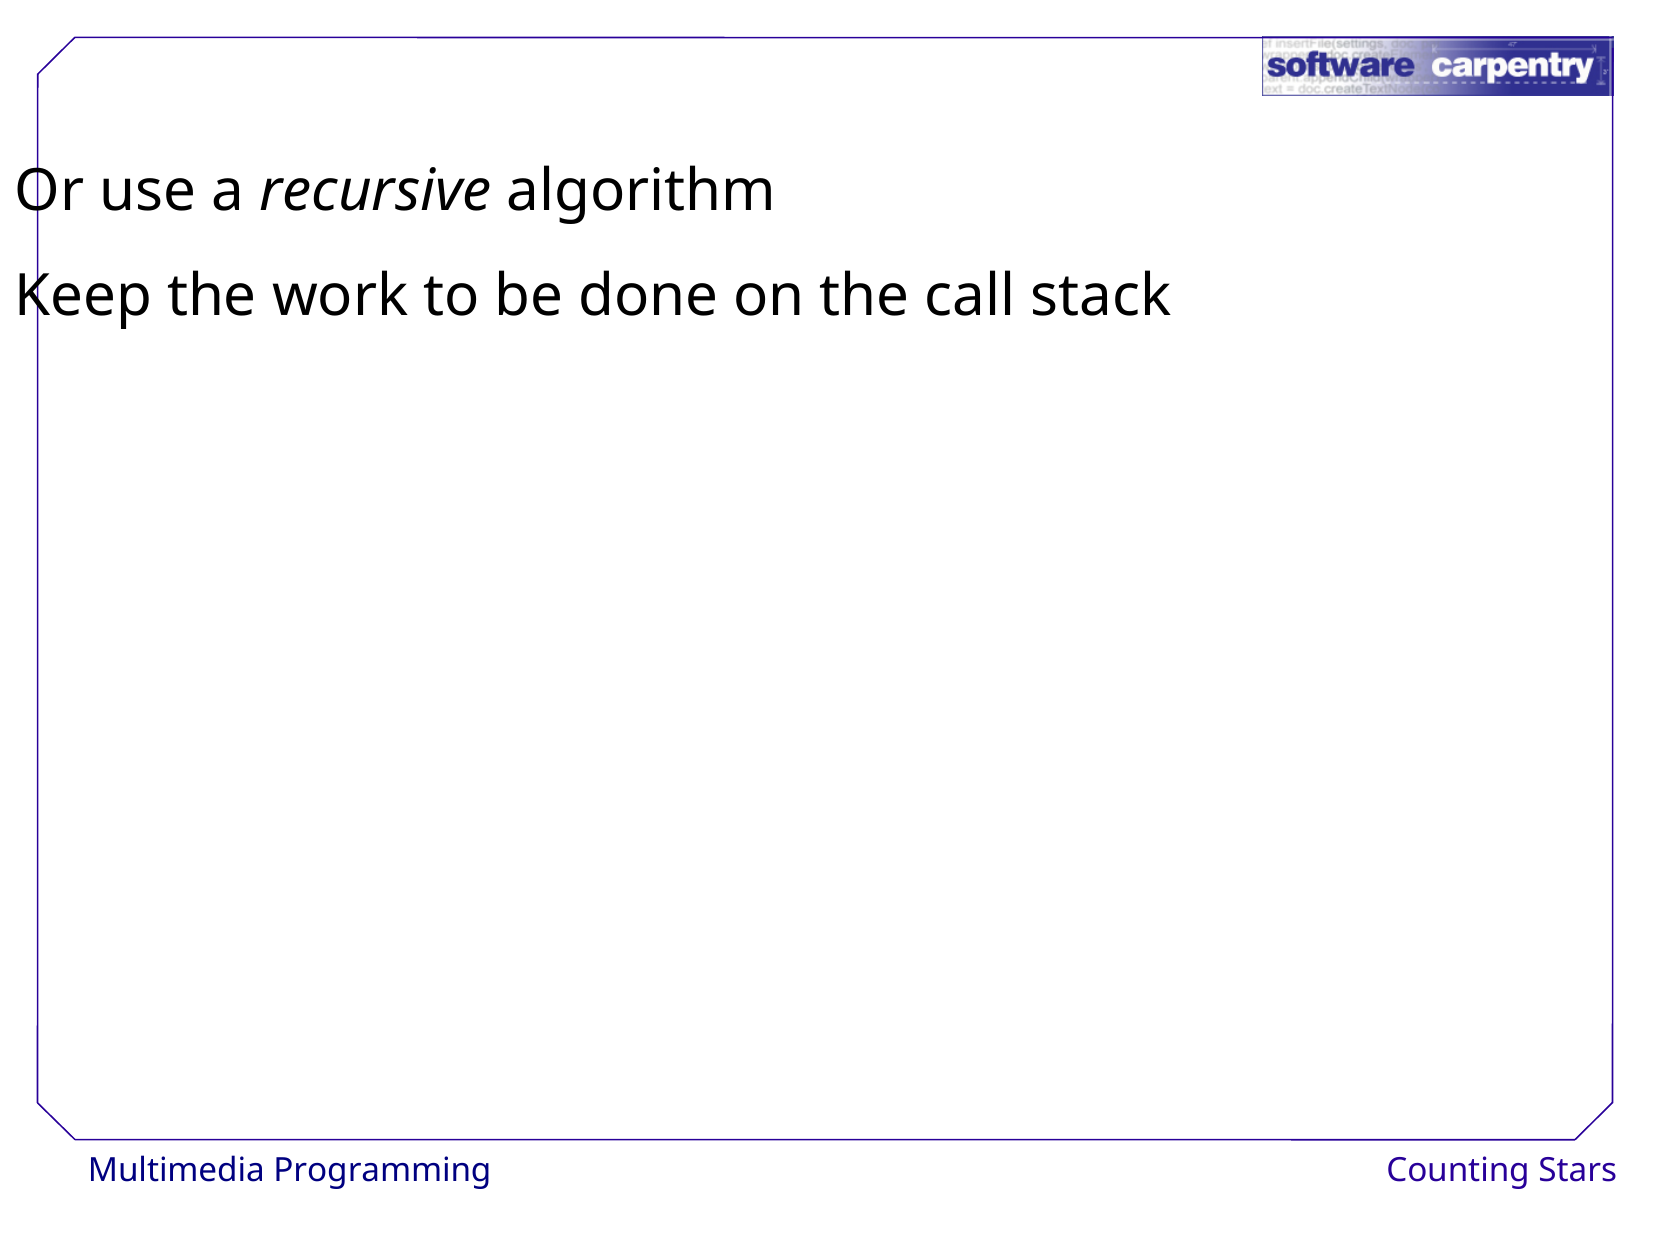

Or use a recursive algorithm
Keep the work to be done on the call stack